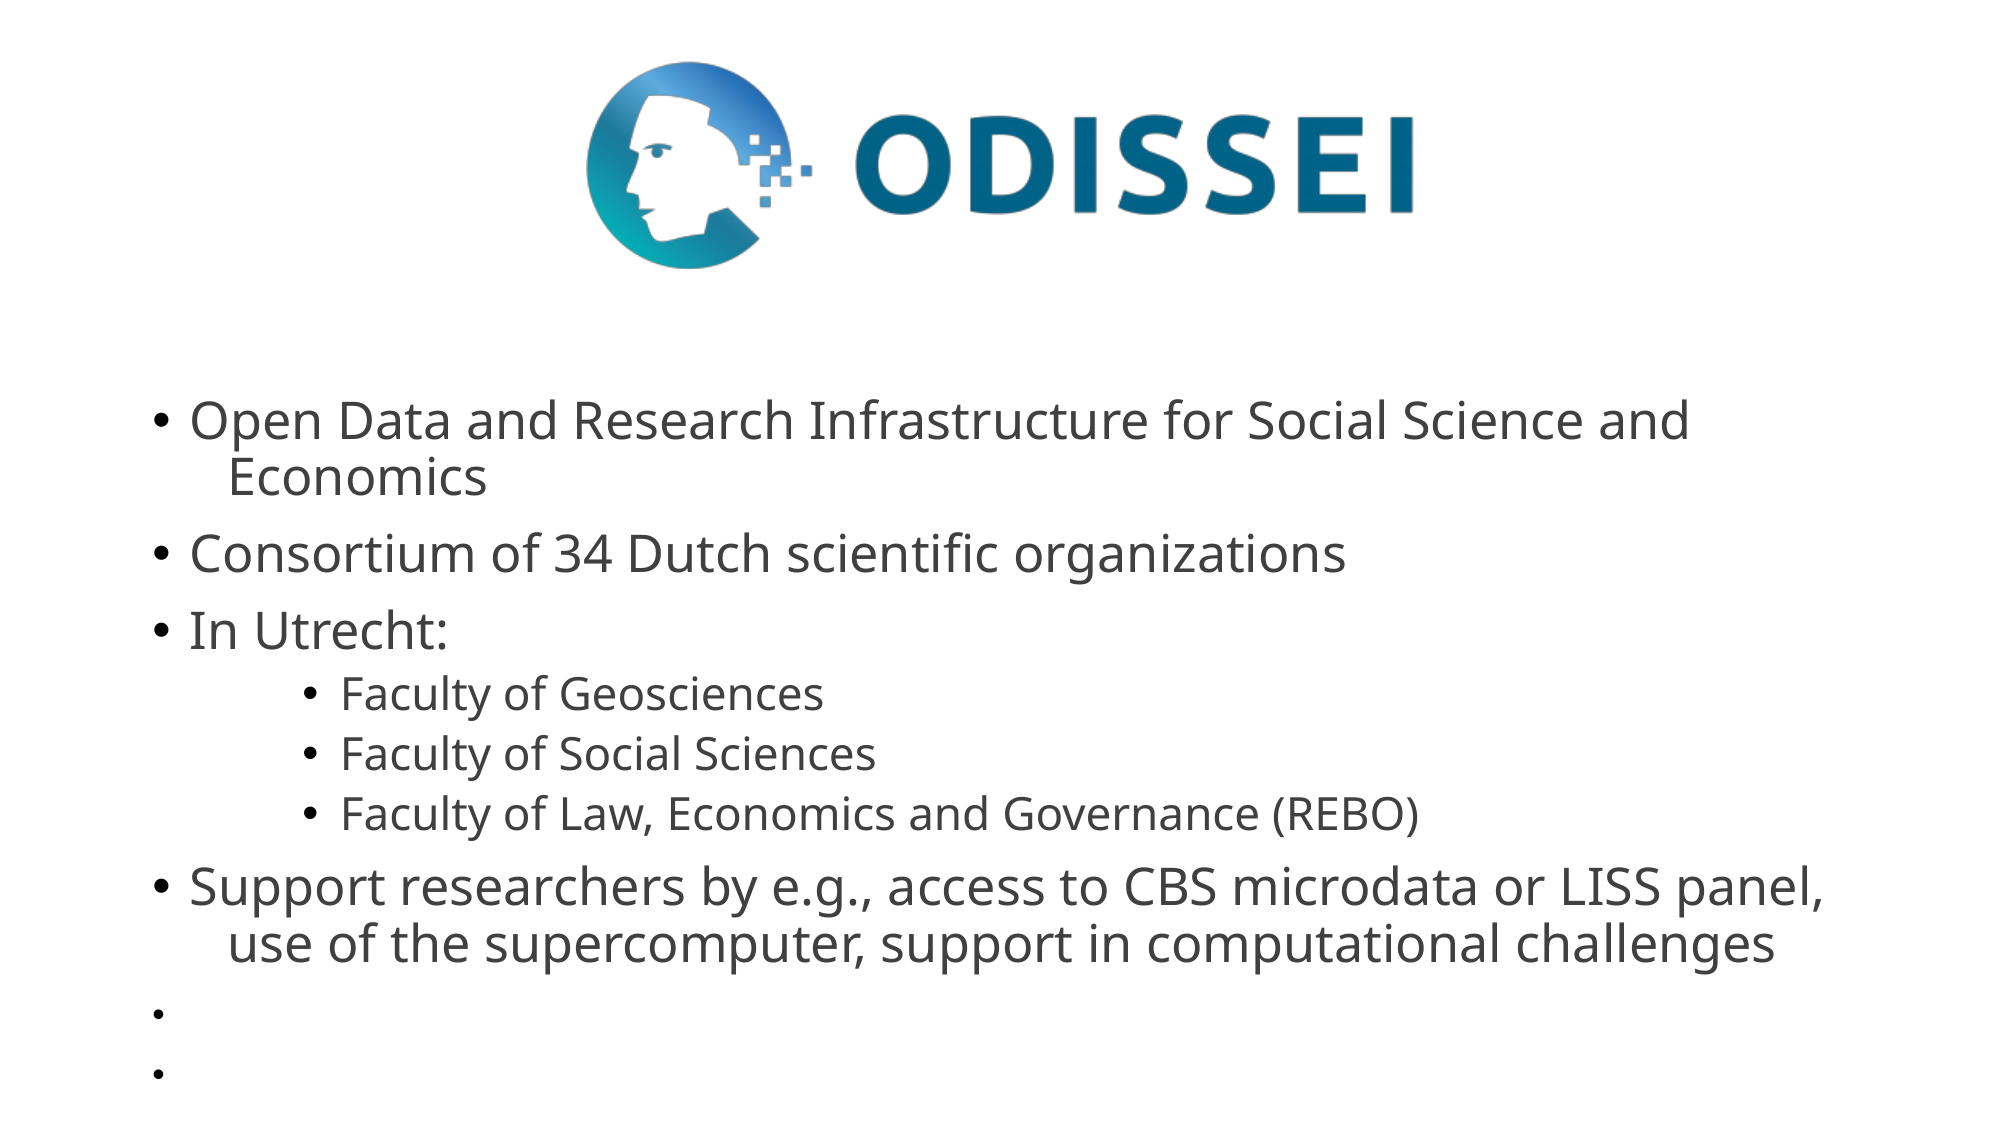

# Open Data and Research Infrastructure for Social Science and Economics
Consortium of 34 Dutch scientific organizations
In Utrecht:
Faculty of Geosciences
Faculty of Social Sciences
Faculty of Law, Economics and Governance (REBO)
Support researchers by e.g., access to CBS microdata or LISS panel, use of the supercomputer, support in computational challenges